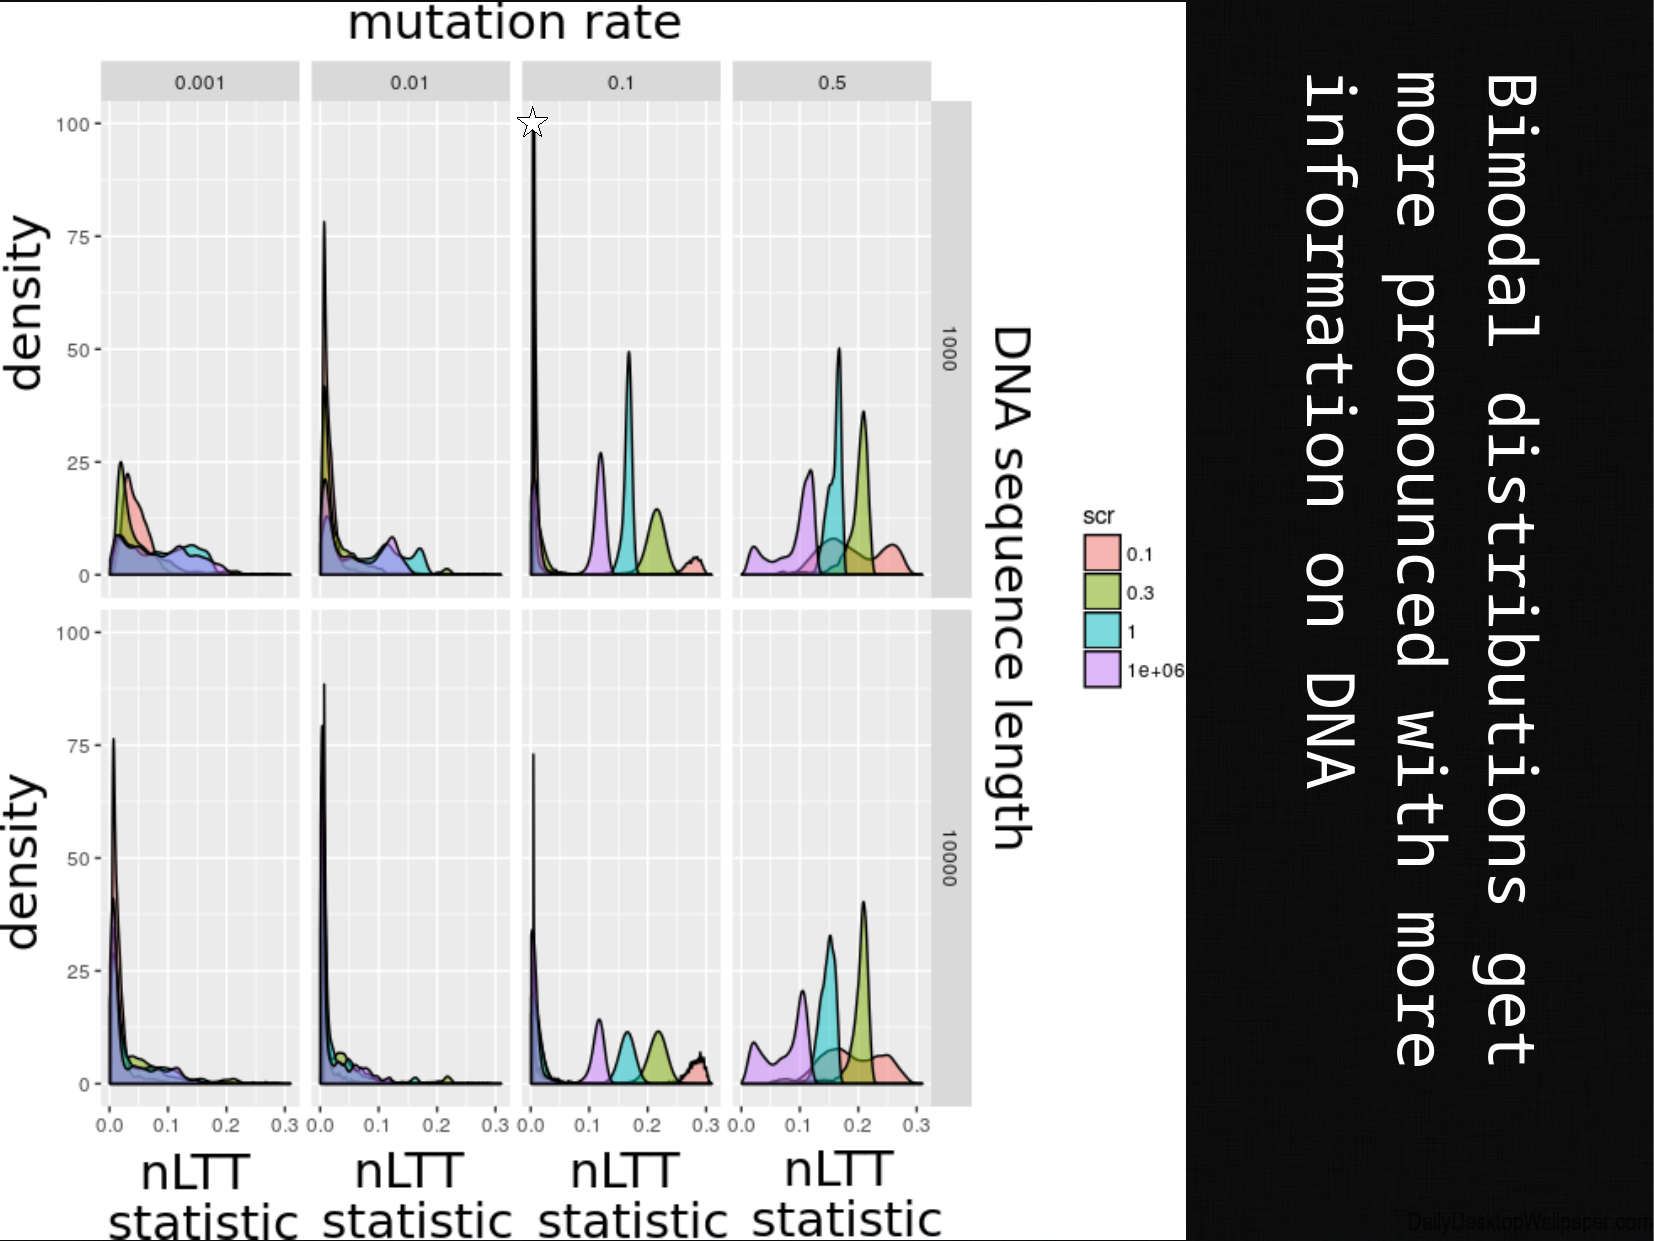

# Bimodal distributions get more pronounced with more information on DNA